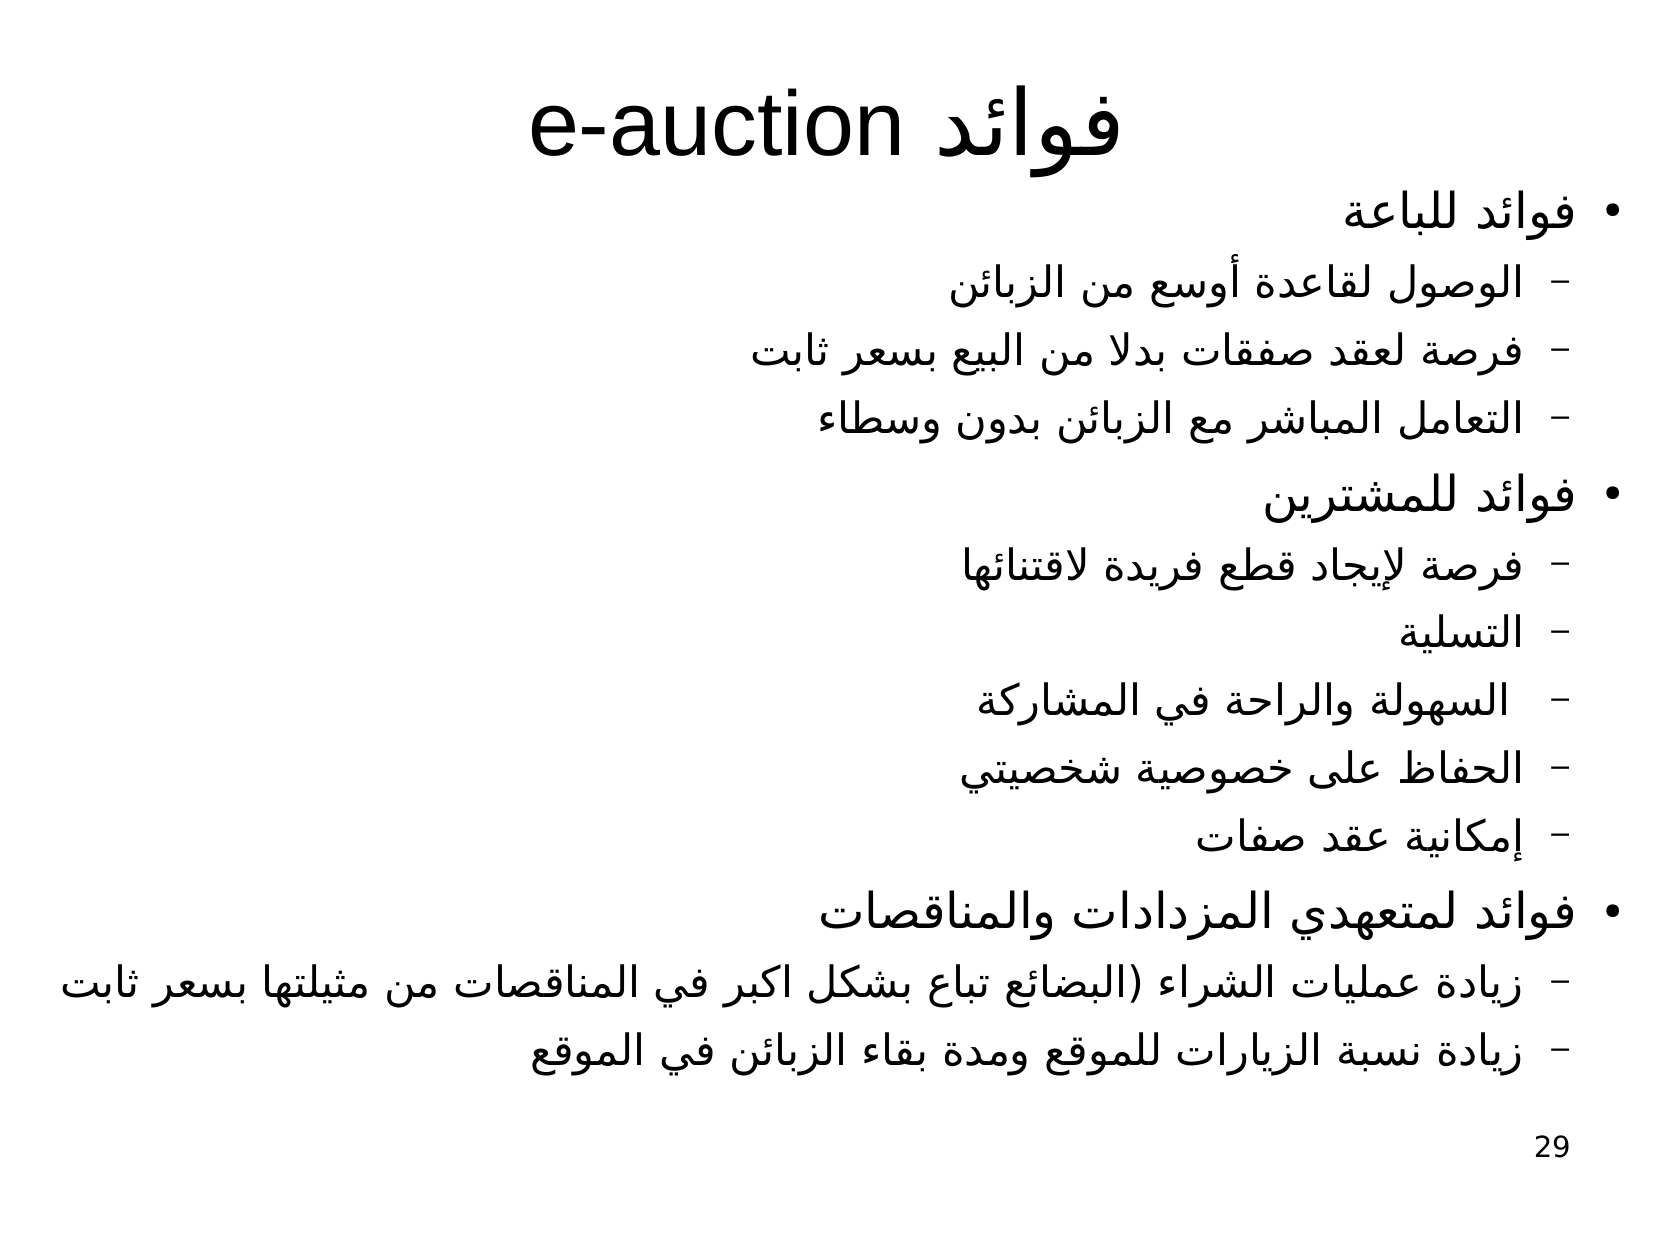

# فوائد e-auction
فوائد للباعة
الوصول لقاعدة أوسع من الزبائن
فرصة لعقد صفقات بدلا من البيع بسعر ثابت
التعامل المباشر مع الزبائن بدون وسطاء
فوائد للمشترين
فرصة لإيجاد قطع فريدة لاقتنائها
التسلية
 السهولة والراحة في المشاركة
الحفاظ على خصوصية شخصيتي
إمكانية عقد صفات
فوائد لمتعهدي المزدادات والمناقصات
زيادة عمليات الشراء (البضائع تباع بشكل اكبر في المناقصات من مثيلتها بسعر ثابت
زيادة نسبة الزيارات للموقع ومدة بقاء الزبائن في الموقع
29